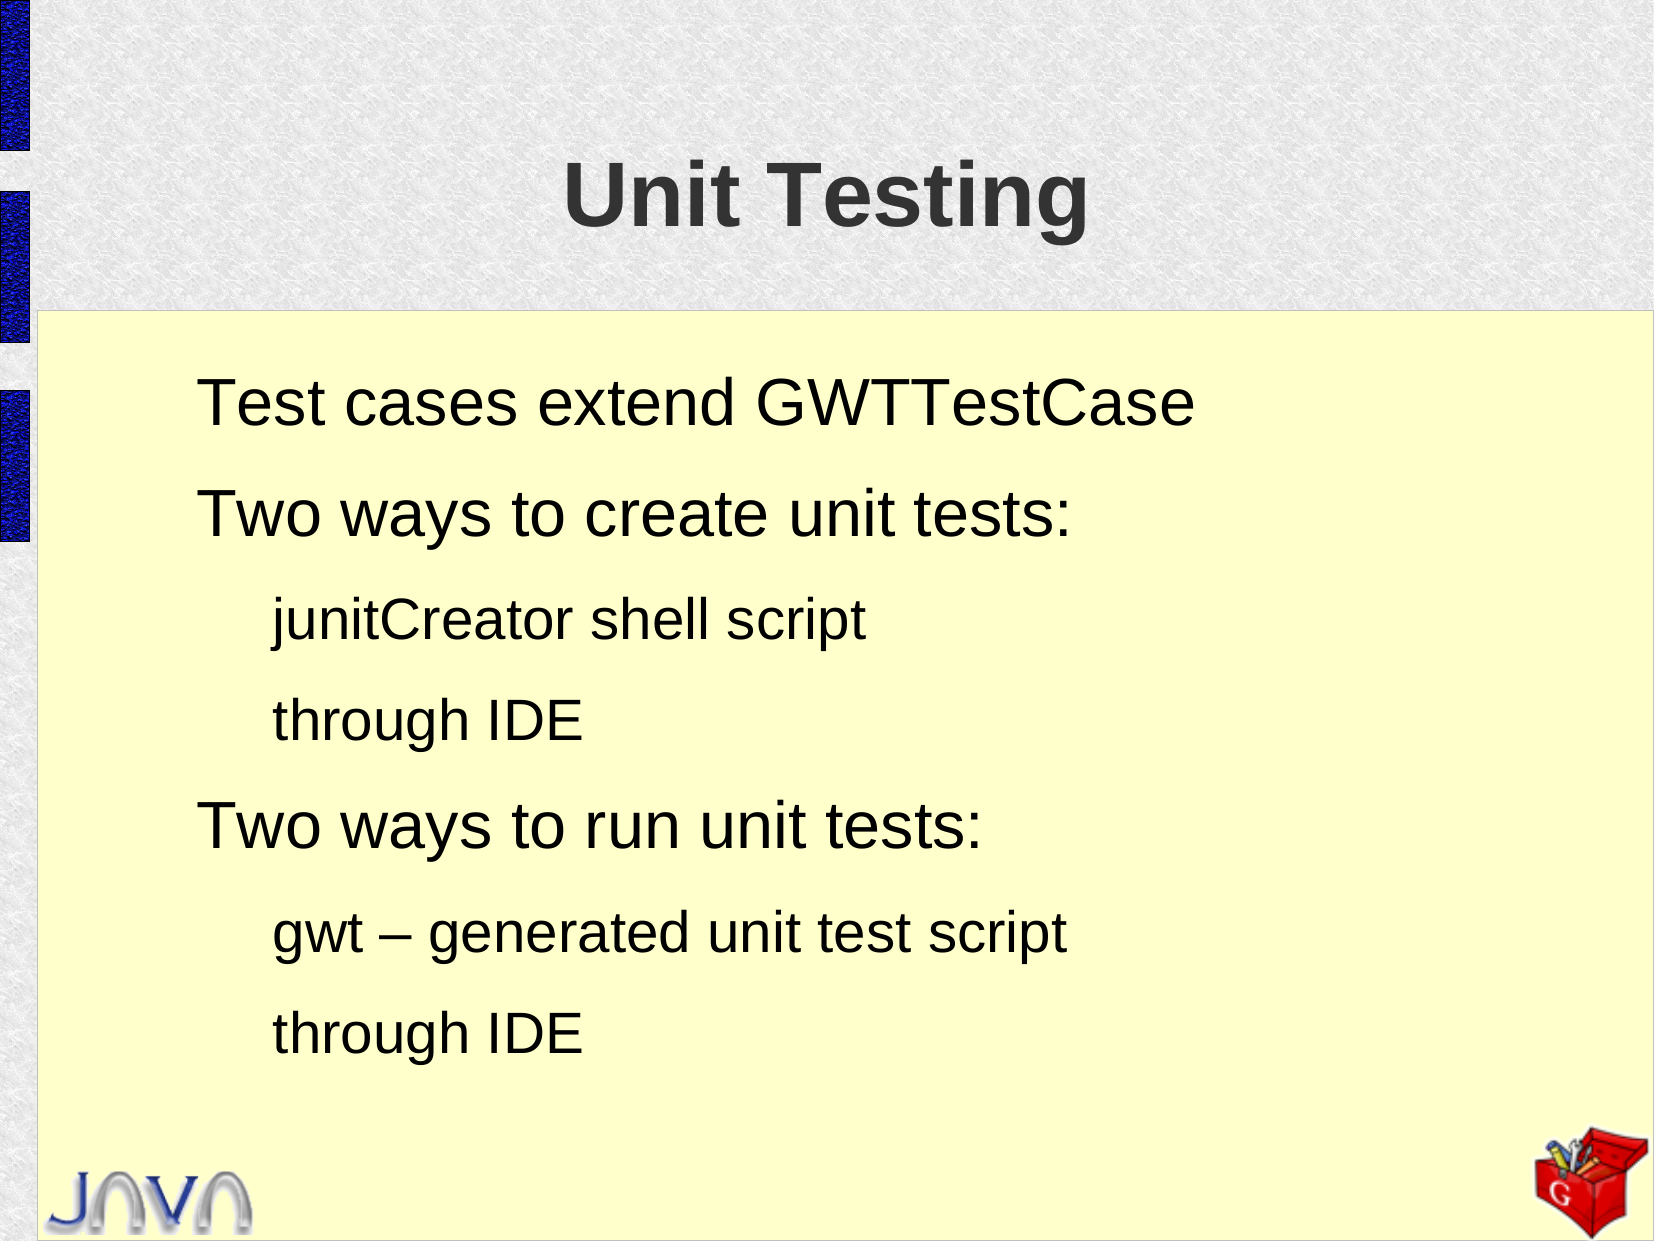

# Unit Testing
Test cases extend GWTTestCase
Two ways to create unit tests:
junitCreator shell script
through IDE
Two ways to run unit tests:
gwt – generated unit test script
through IDE